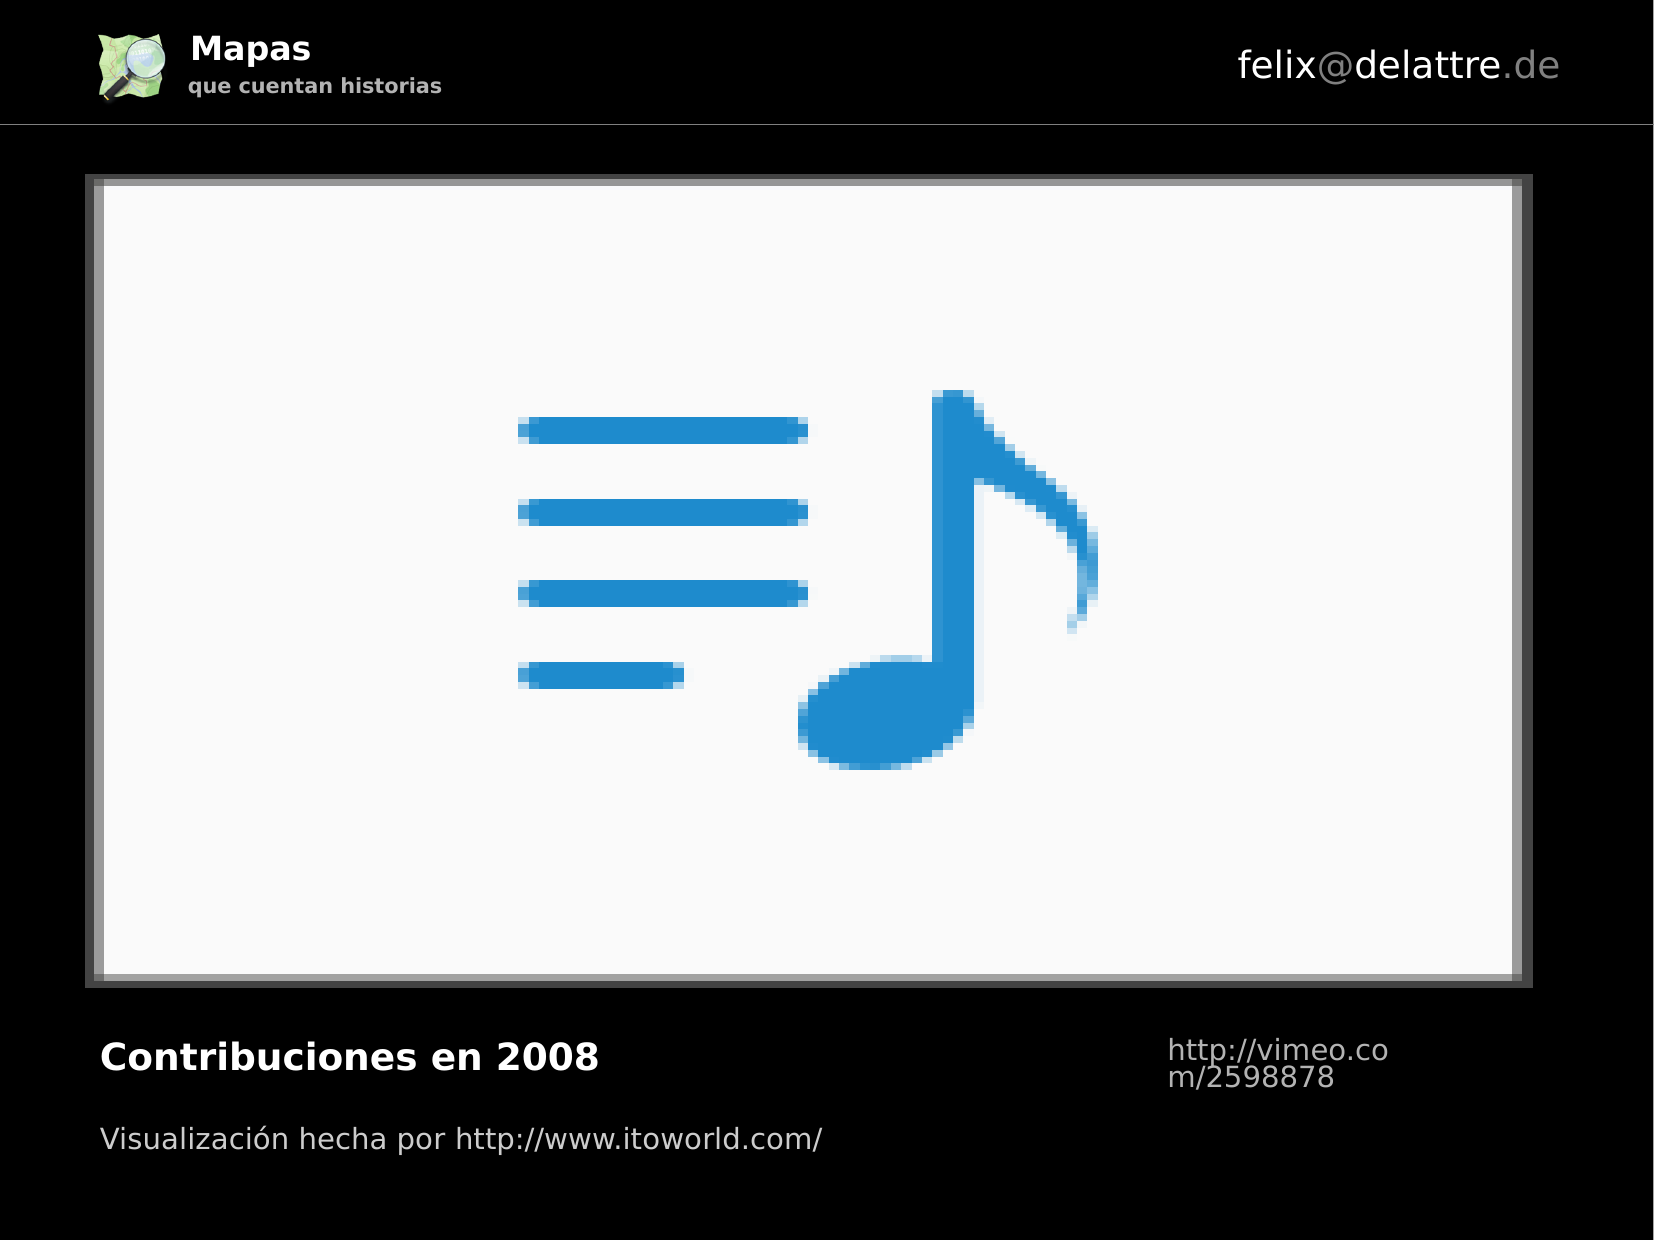

Contribuciones en 2008
Visualización hecha por http://www.itoworld.com/
http://vimeo.com/2598878